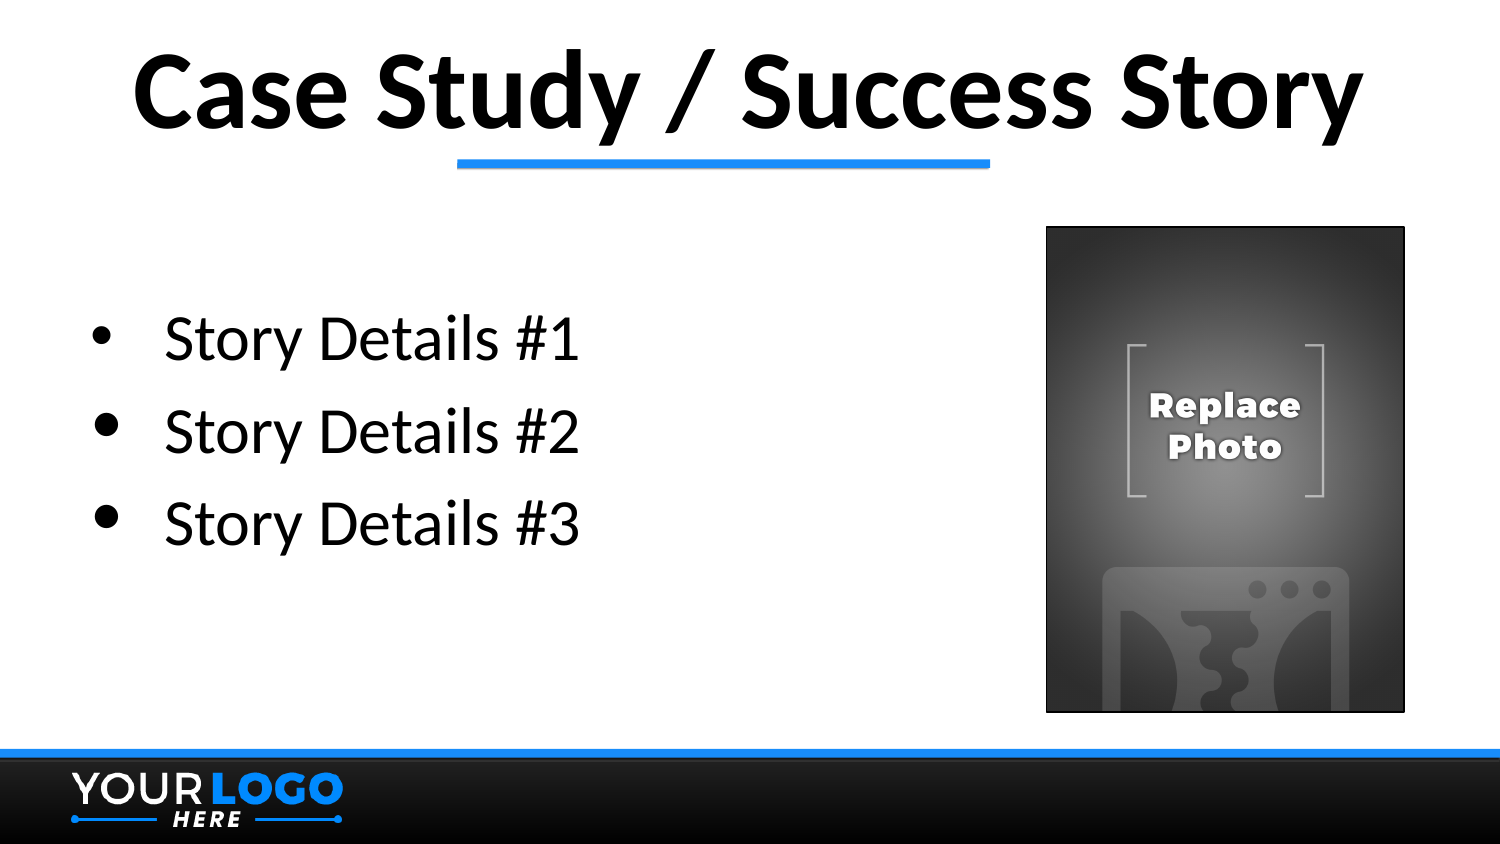

Case Study / Success Story
Story Details #1
Story Details #2
Story Details #3